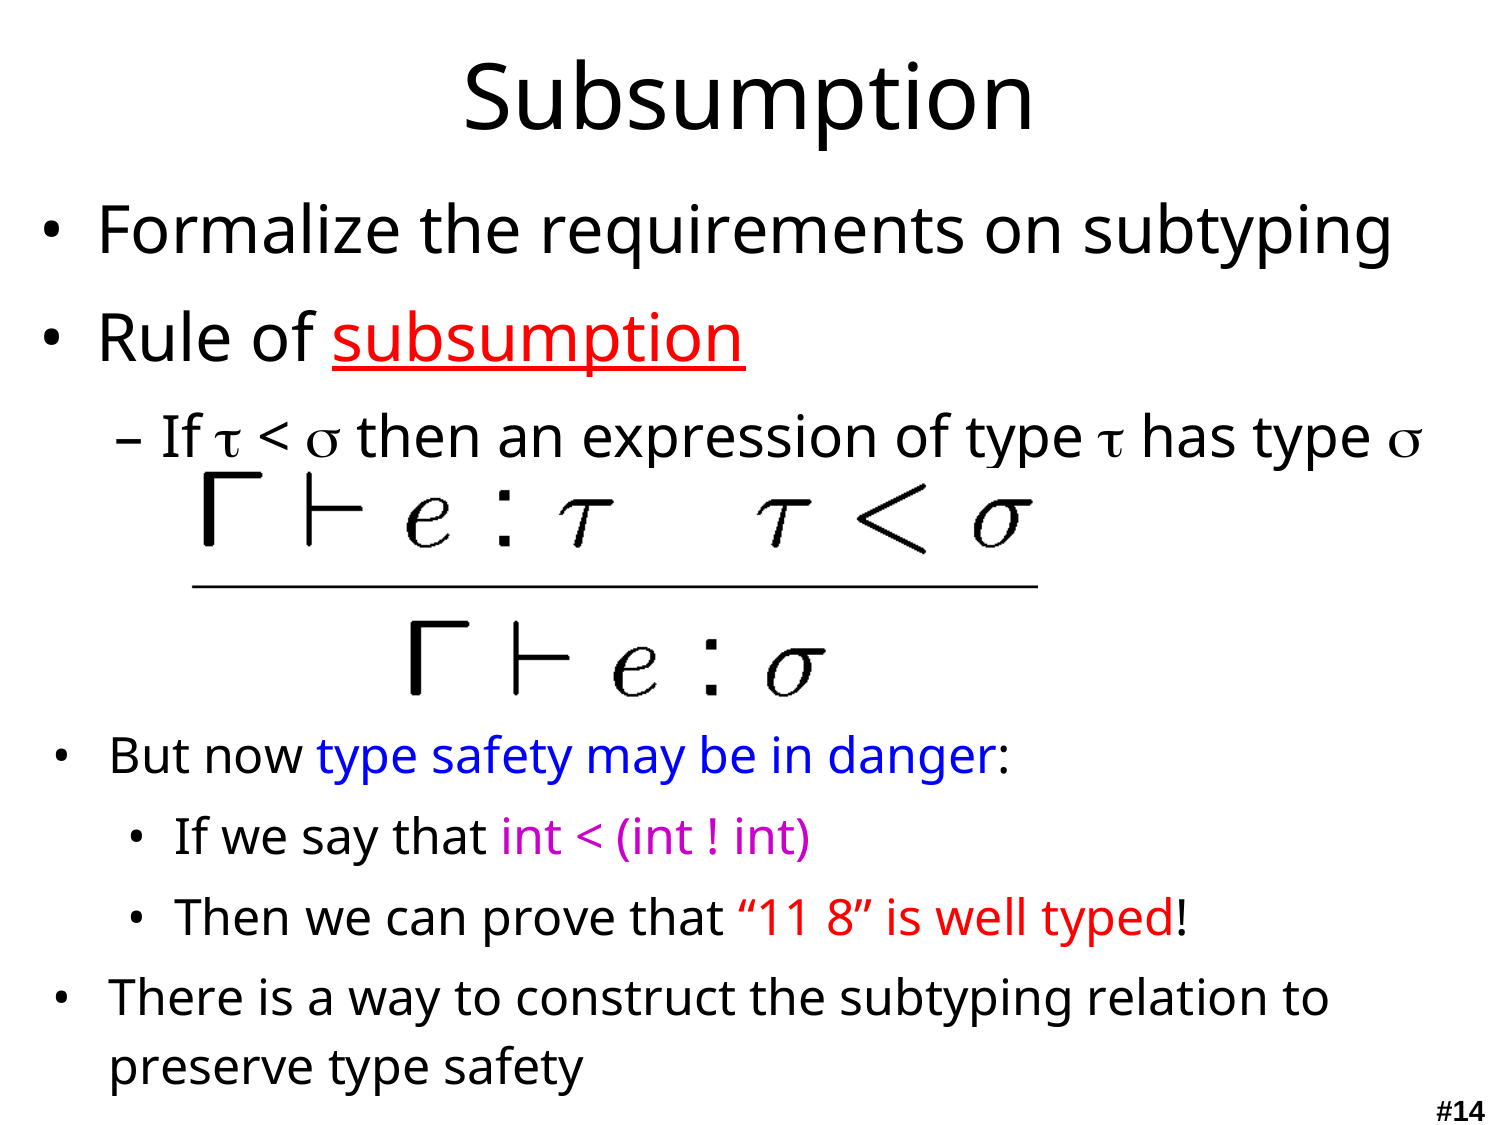

# Subsumption
Formalize the requirements on subtyping
Rule of subsumption
If  <  then an expression of type  has type 
But now type safety may be in danger:
If we say that int < (int ! int)
Then we can prove that “11 8” is well typed!
There is a way to construct the subtyping relation to preserve type safety
14